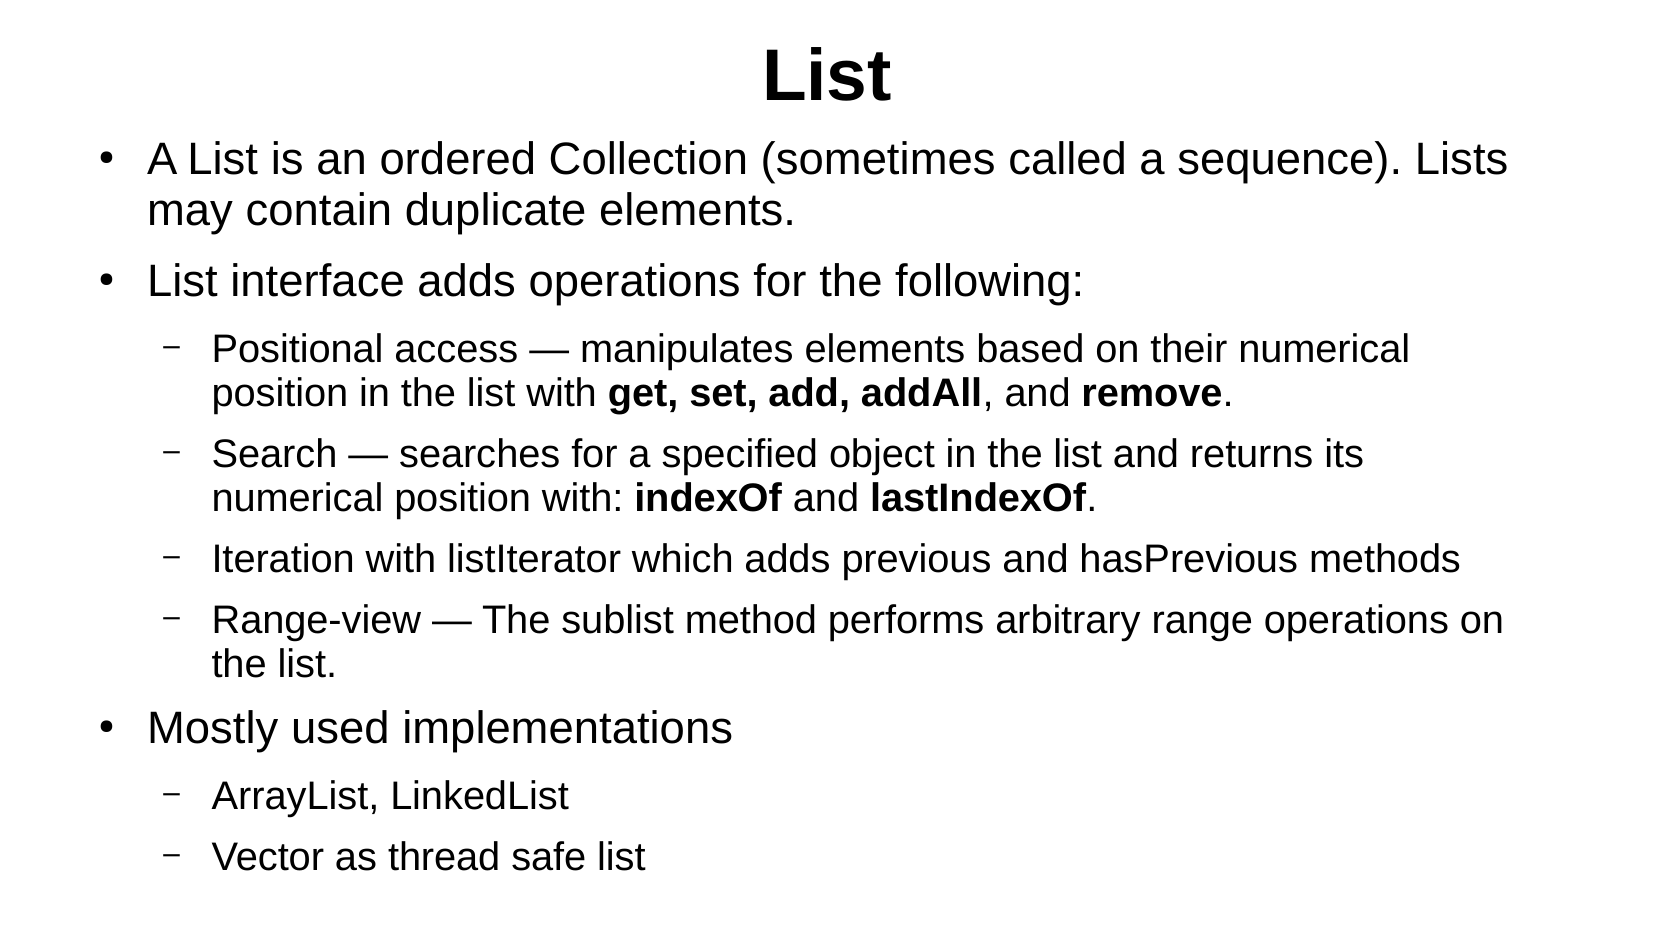

# List
A List is an ordered Collection (sometimes called a sequence). Lists may contain duplicate elements.
List interface adds operations for the following:
Positional access — manipulates elements based on their numerical position in the list with get, set, add, addAll, and remove.
Search — searches for a specified object in the list and returns its numerical position with: indexOf and lastIndexOf.
Iteration with listIterator which adds previous and hasPrevious methods
Range-view — The sublist method performs arbitrary range operations on the list.
Mostly used implementations
ArrayList, LinkedList
Vector as thread safe list